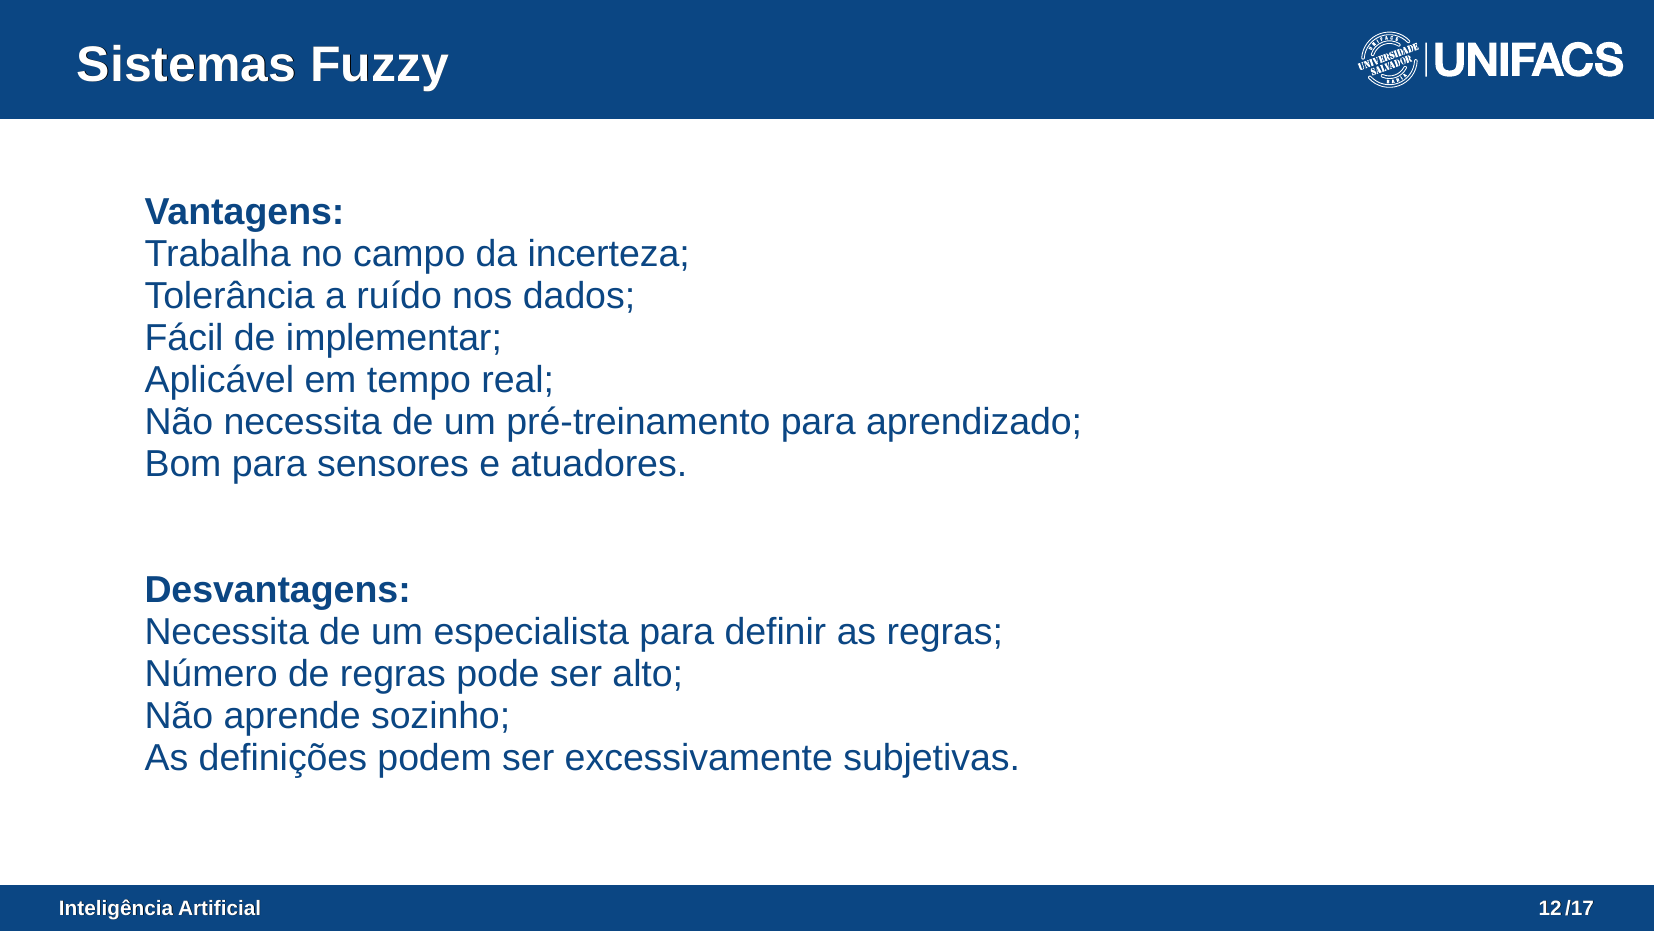

Sistemas Fuzzy
Vantagens:
Trabalha no campo da incerteza;
Tolerância a ruído nos dados;
Fácil de implementar;
Aplicável em tempo real;
Não necessita de um pré-treinamento para aprendizado;
Bom para sensores e atuadores.
Desvantagens:
Necessita de um especialista para definir as regras;
Número de regras pode ser alto;
Não aprende sozinho;
As definições podem ser excessivamente subjetivas.